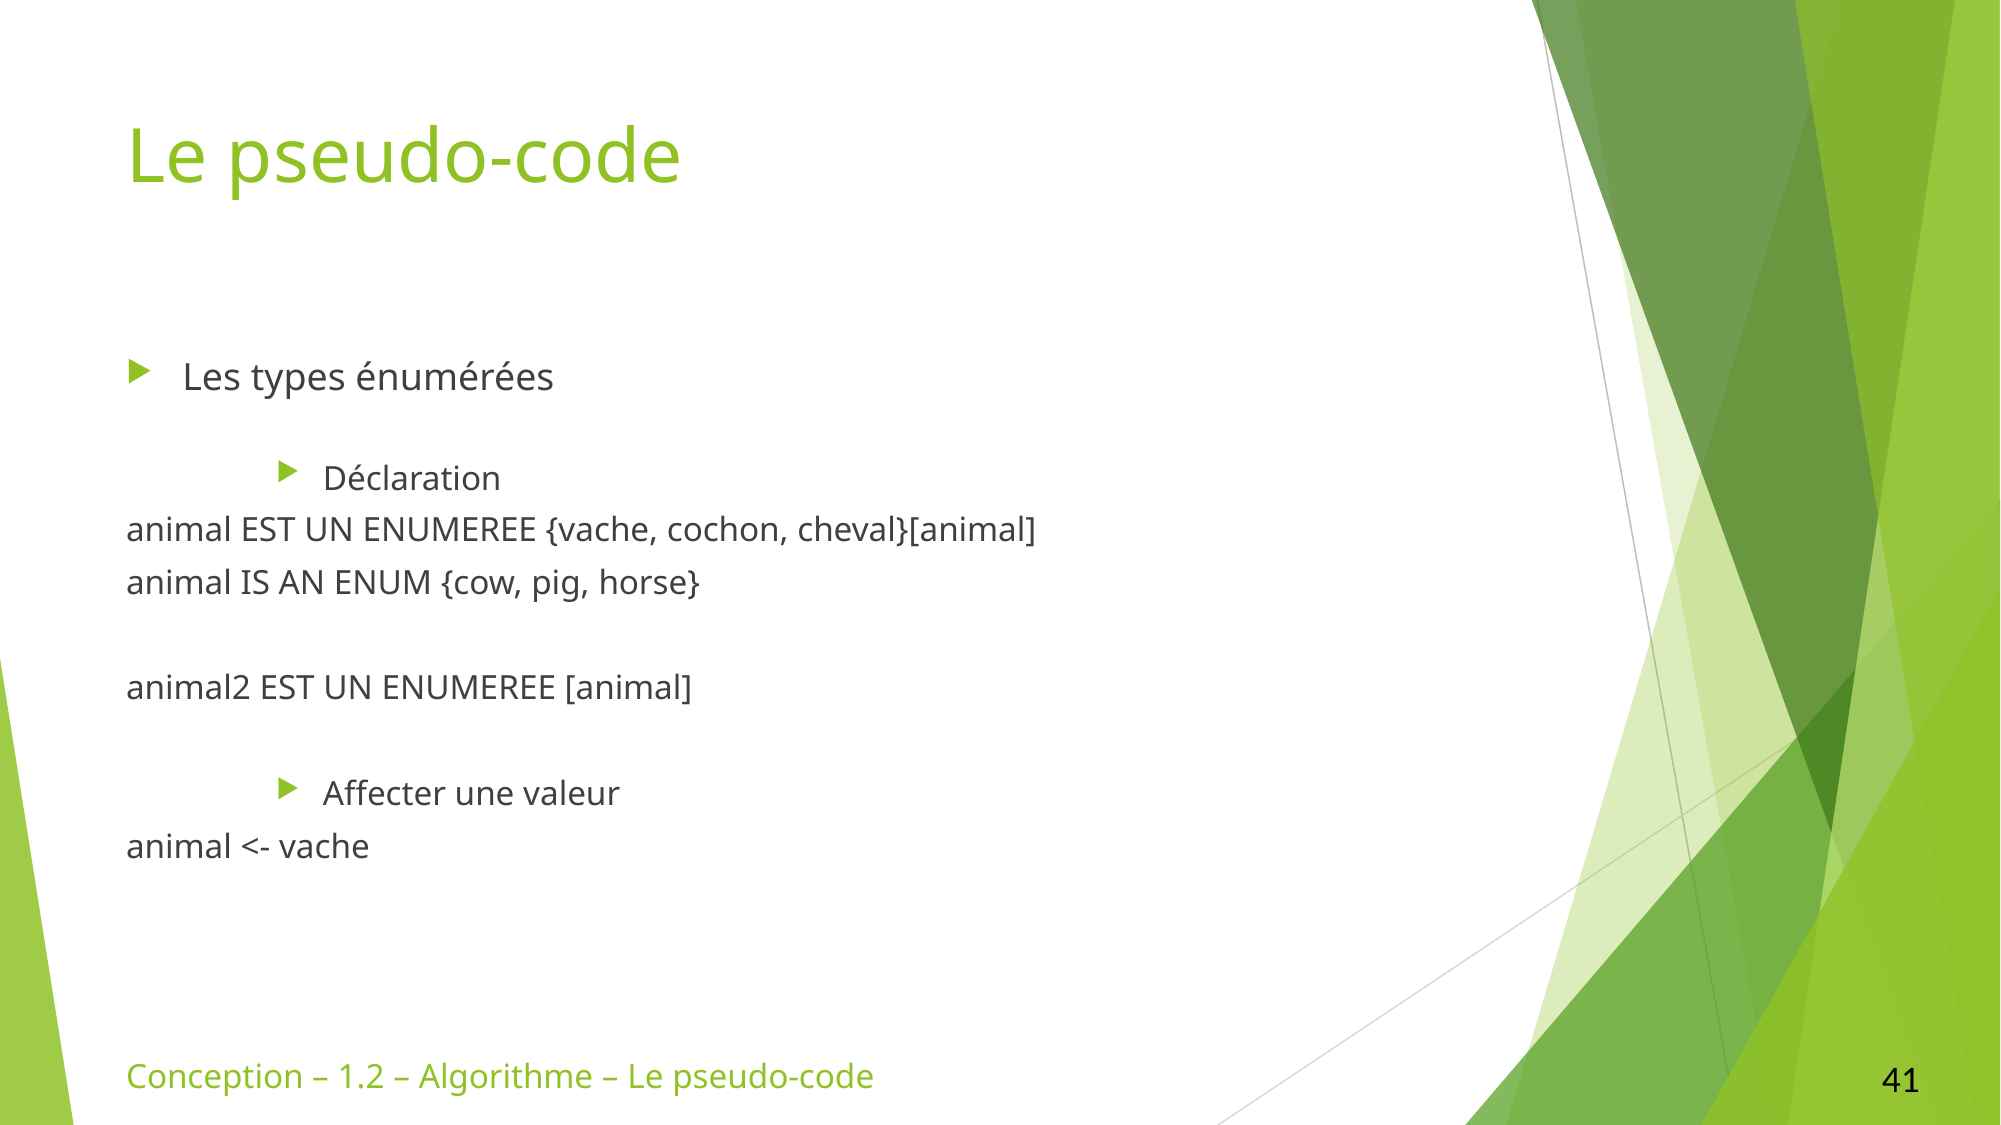

# Le pseudo-code
Les types énumérées
Déclaration
animal EST UN ENUMEREE {vache, cochon, cheval}[animal]
animal IS AN ENUM {cow, pig, horse}
animal2 EST UN ENUMEREE [animal]
Affecter une valeur
animal <- vache
Conception – 1.2 – Algorithme – Le pseudo-code